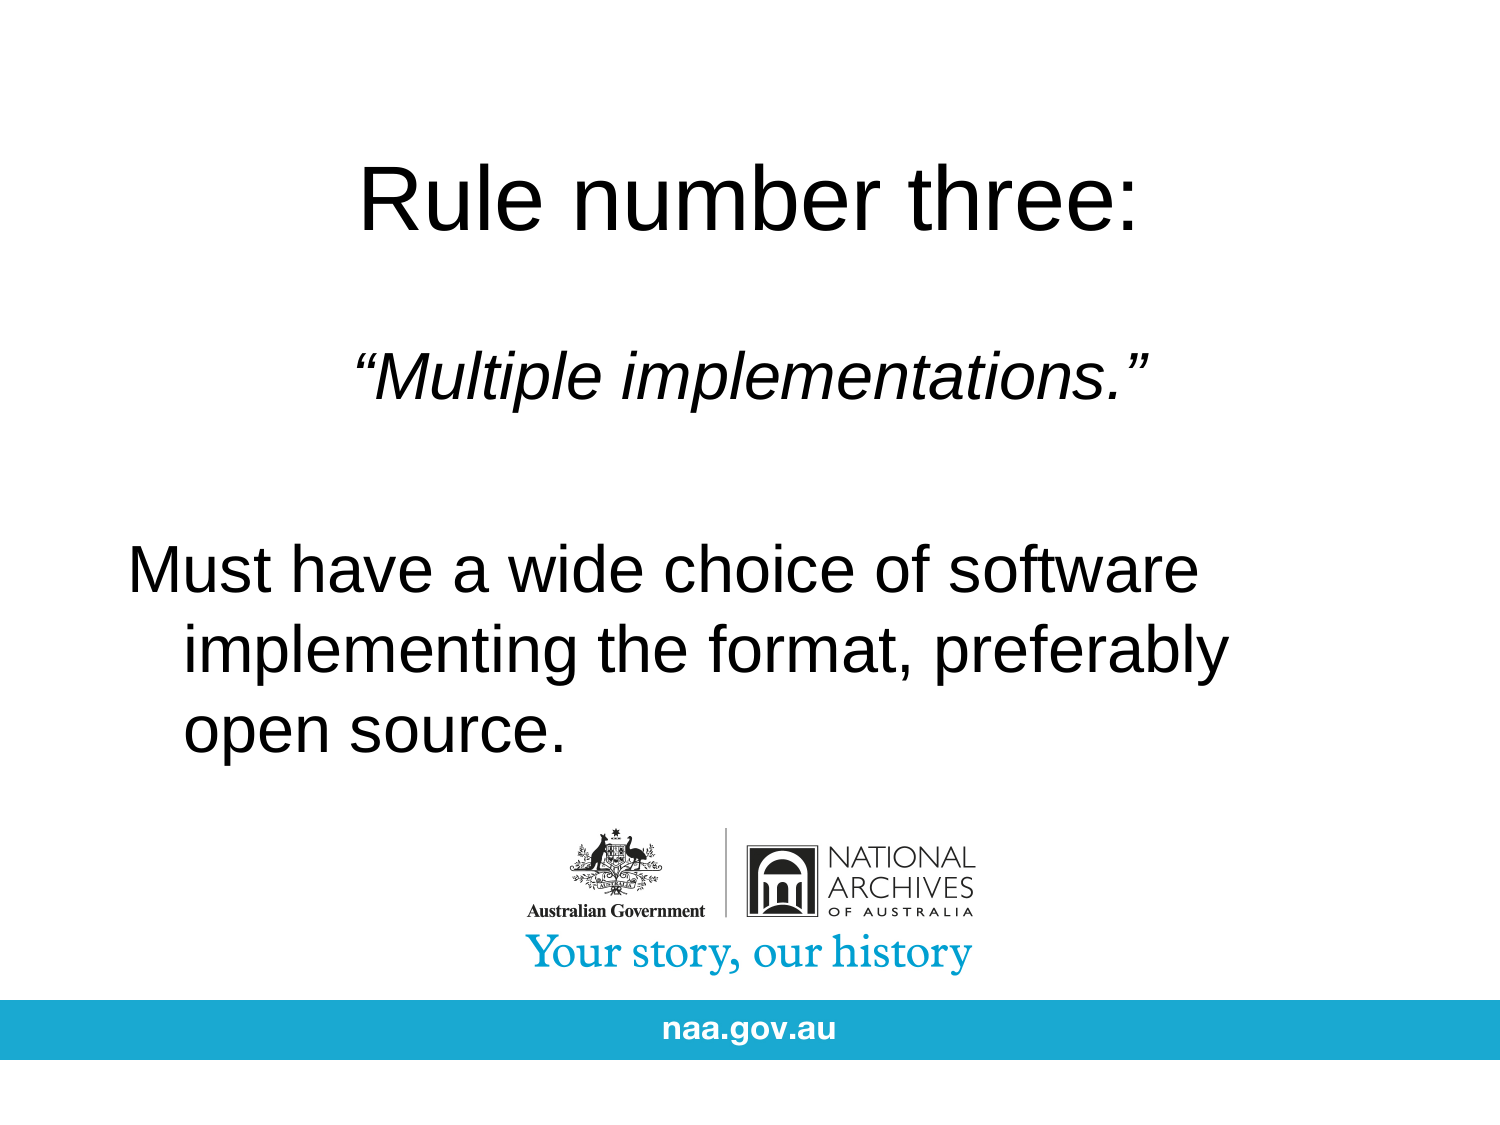

# Rule number three:
“Multiple implementations.”
Must have a wide choice of software implementing the format, preferably open source.